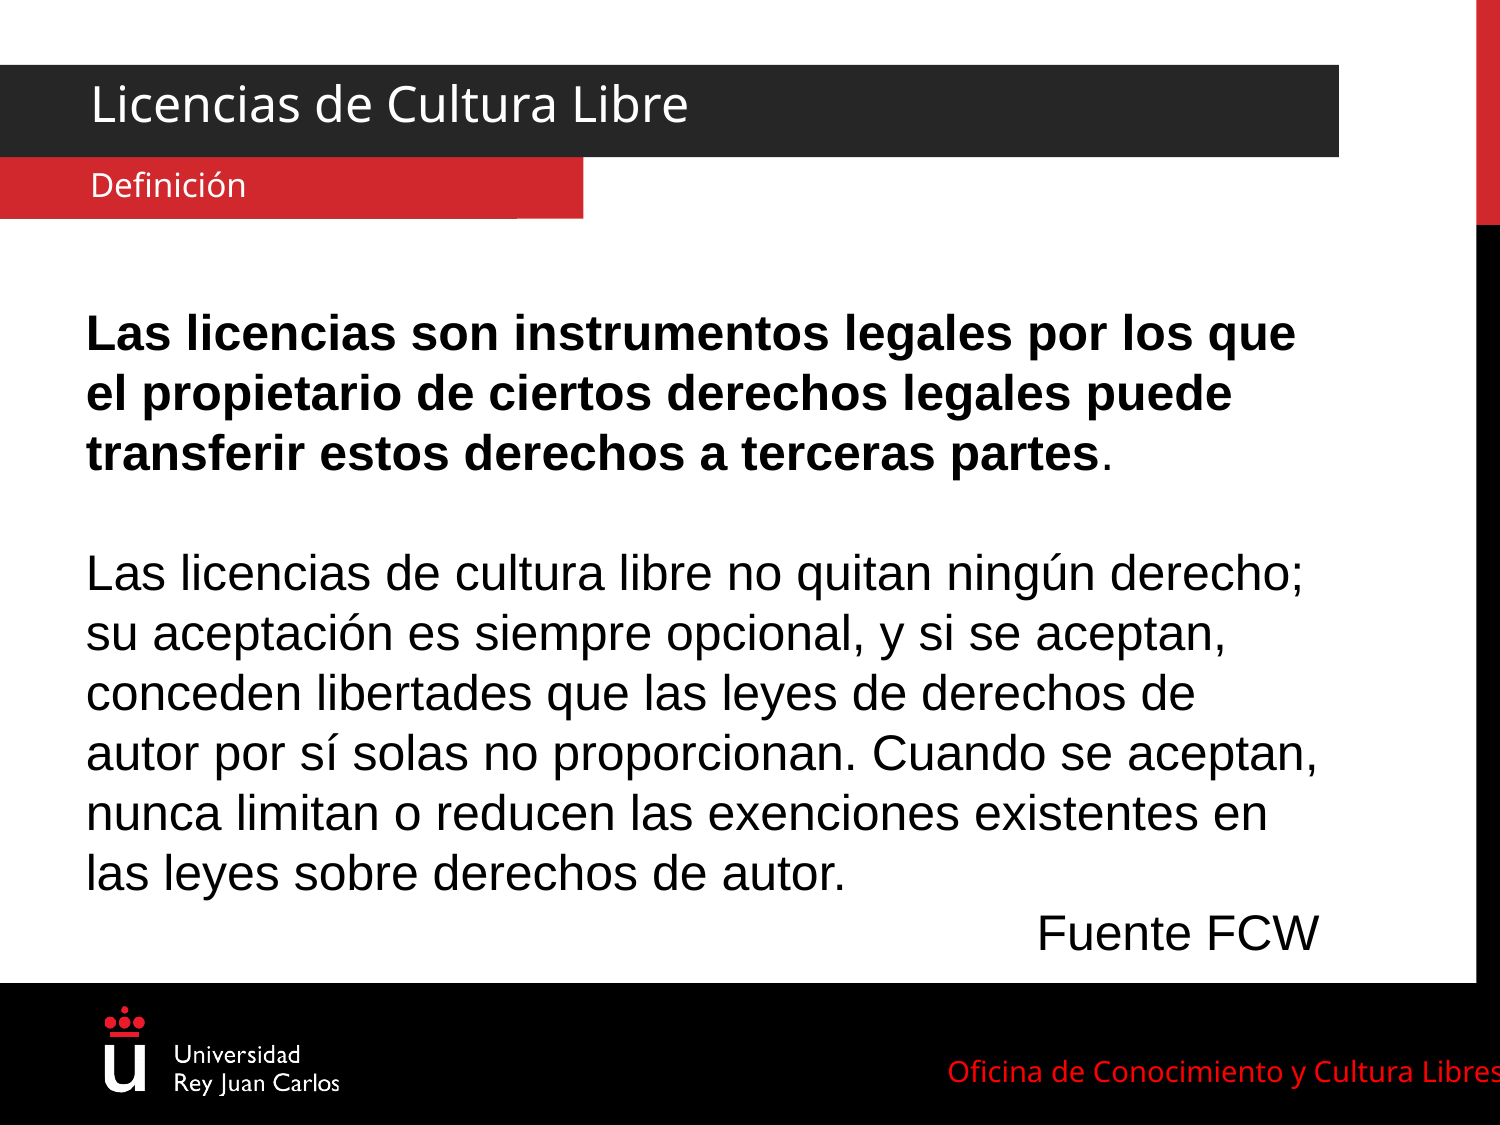

Licencias de Cultura Libre
# 1. CAMPUS DE MÓSTOLES
	Subtítulo 1
	Definición
Las licencias son instrumentos legales por los que el propietario de ciertos derechos legales puede transferir estos derechos a terceras partes.
Las licencias de cultura libre no quitan ningún derecho; su aceptación es siempre opcional, y si se aceptan, conceden libertades que las leyes de derechos de autor por sí solas no proporcionan. Cuando se aceptan, nunca limitan o reducen las exenciones existentes en las leyes sobre derechos de autor.
Fuente FCW
Oficina de Conocimiento y Cultura Libres